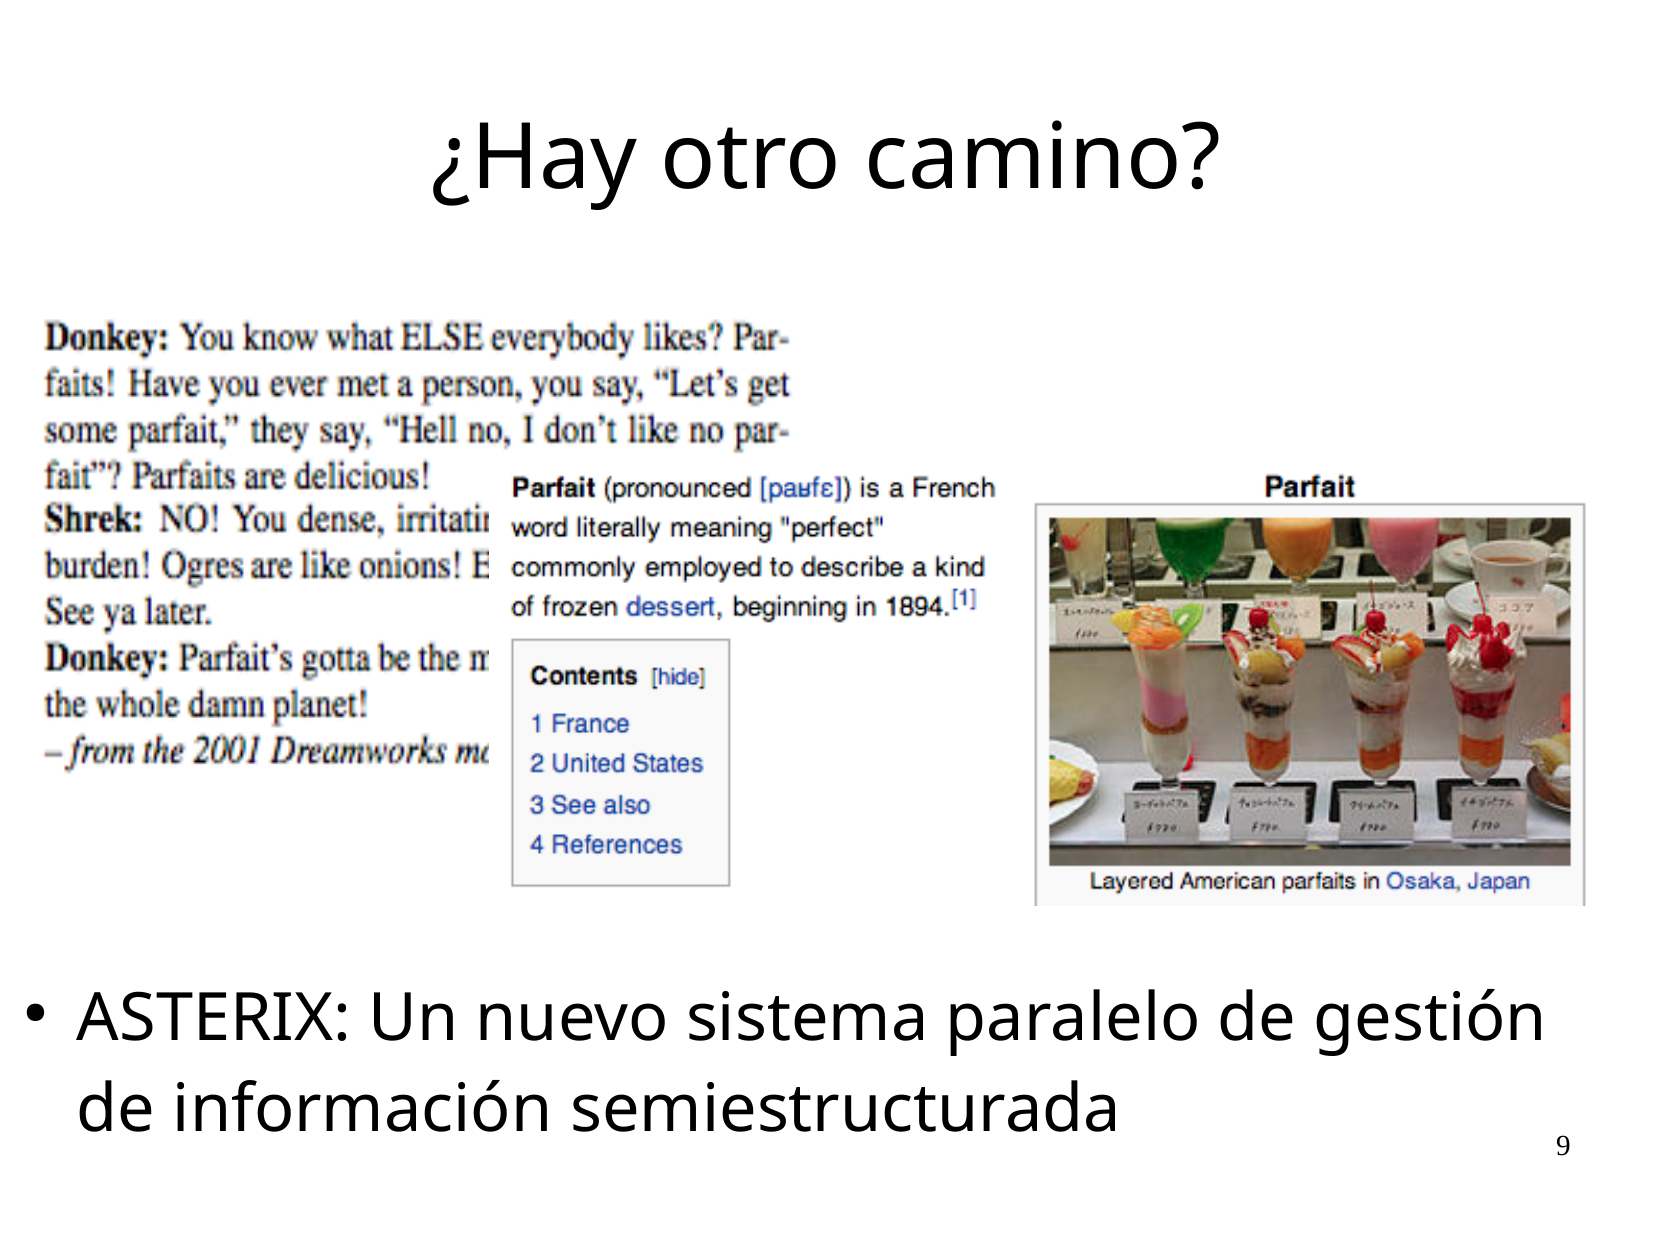

# ¿Hay otro camino?
ASTERIX: Un nuevo sistema paralelo de gestión de información semiestructurada
9